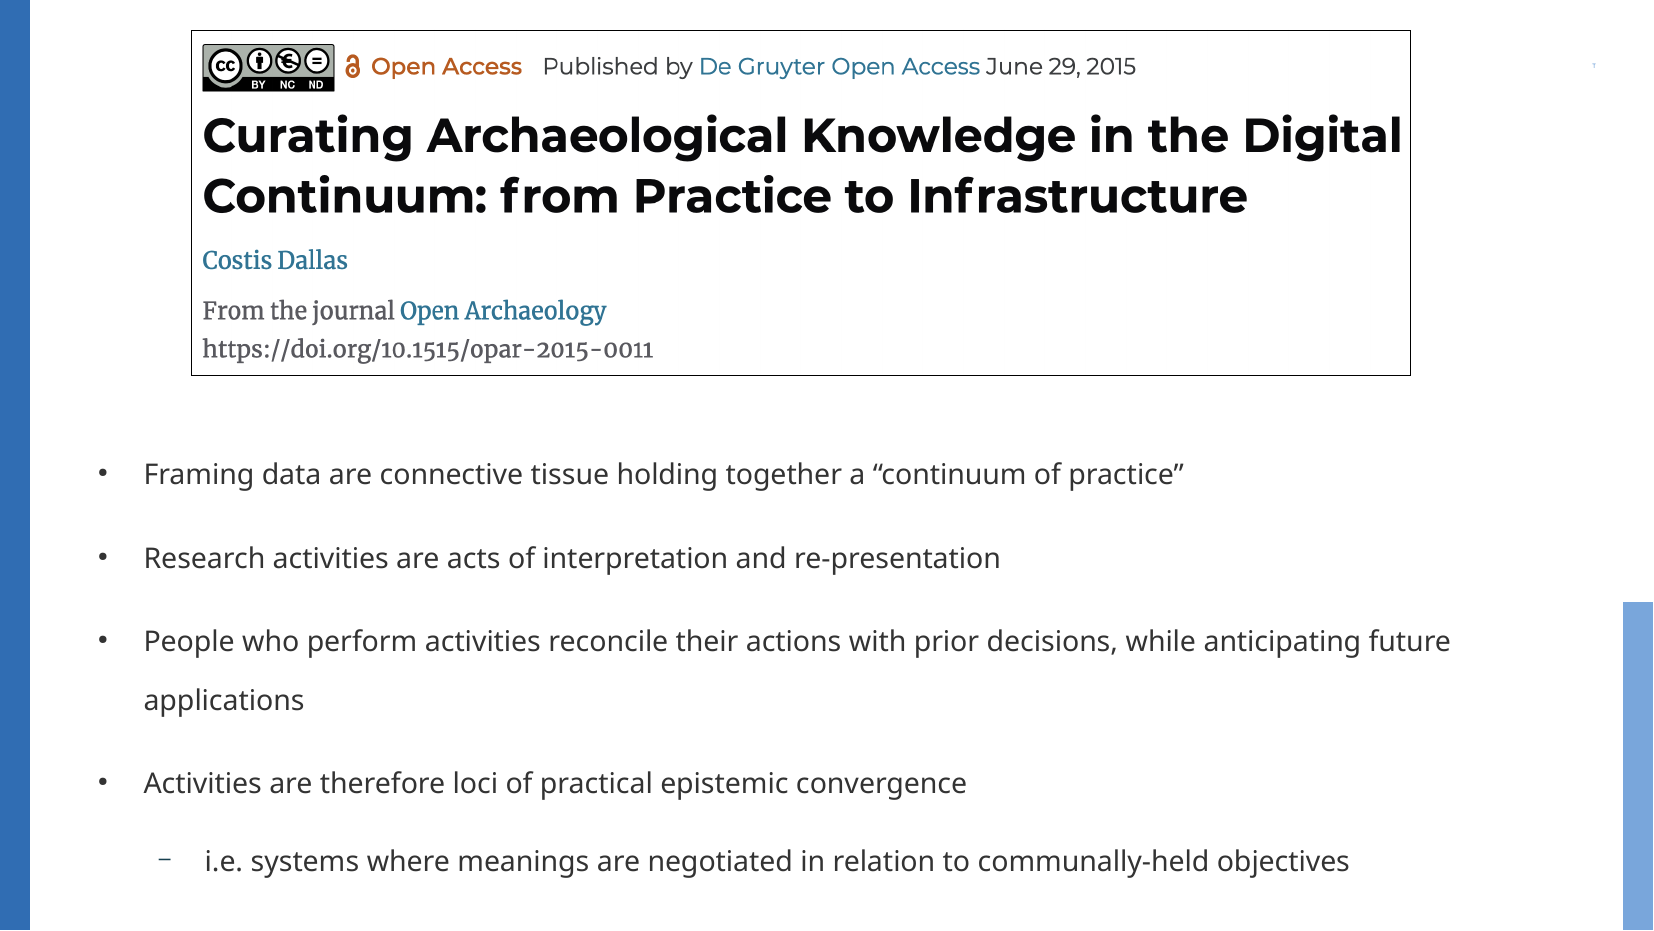

# Framing data are connective tissue holding together a “continuum of practice”
Research activities are acts of interpretation and re-presentation
People who perform activities reconcile their actions with prior decisions, while anticipating future applications
Activities are therefore loci of practical epistemic convergence
i.e. systems where meanings are negotiated in relation to communally-held objectives